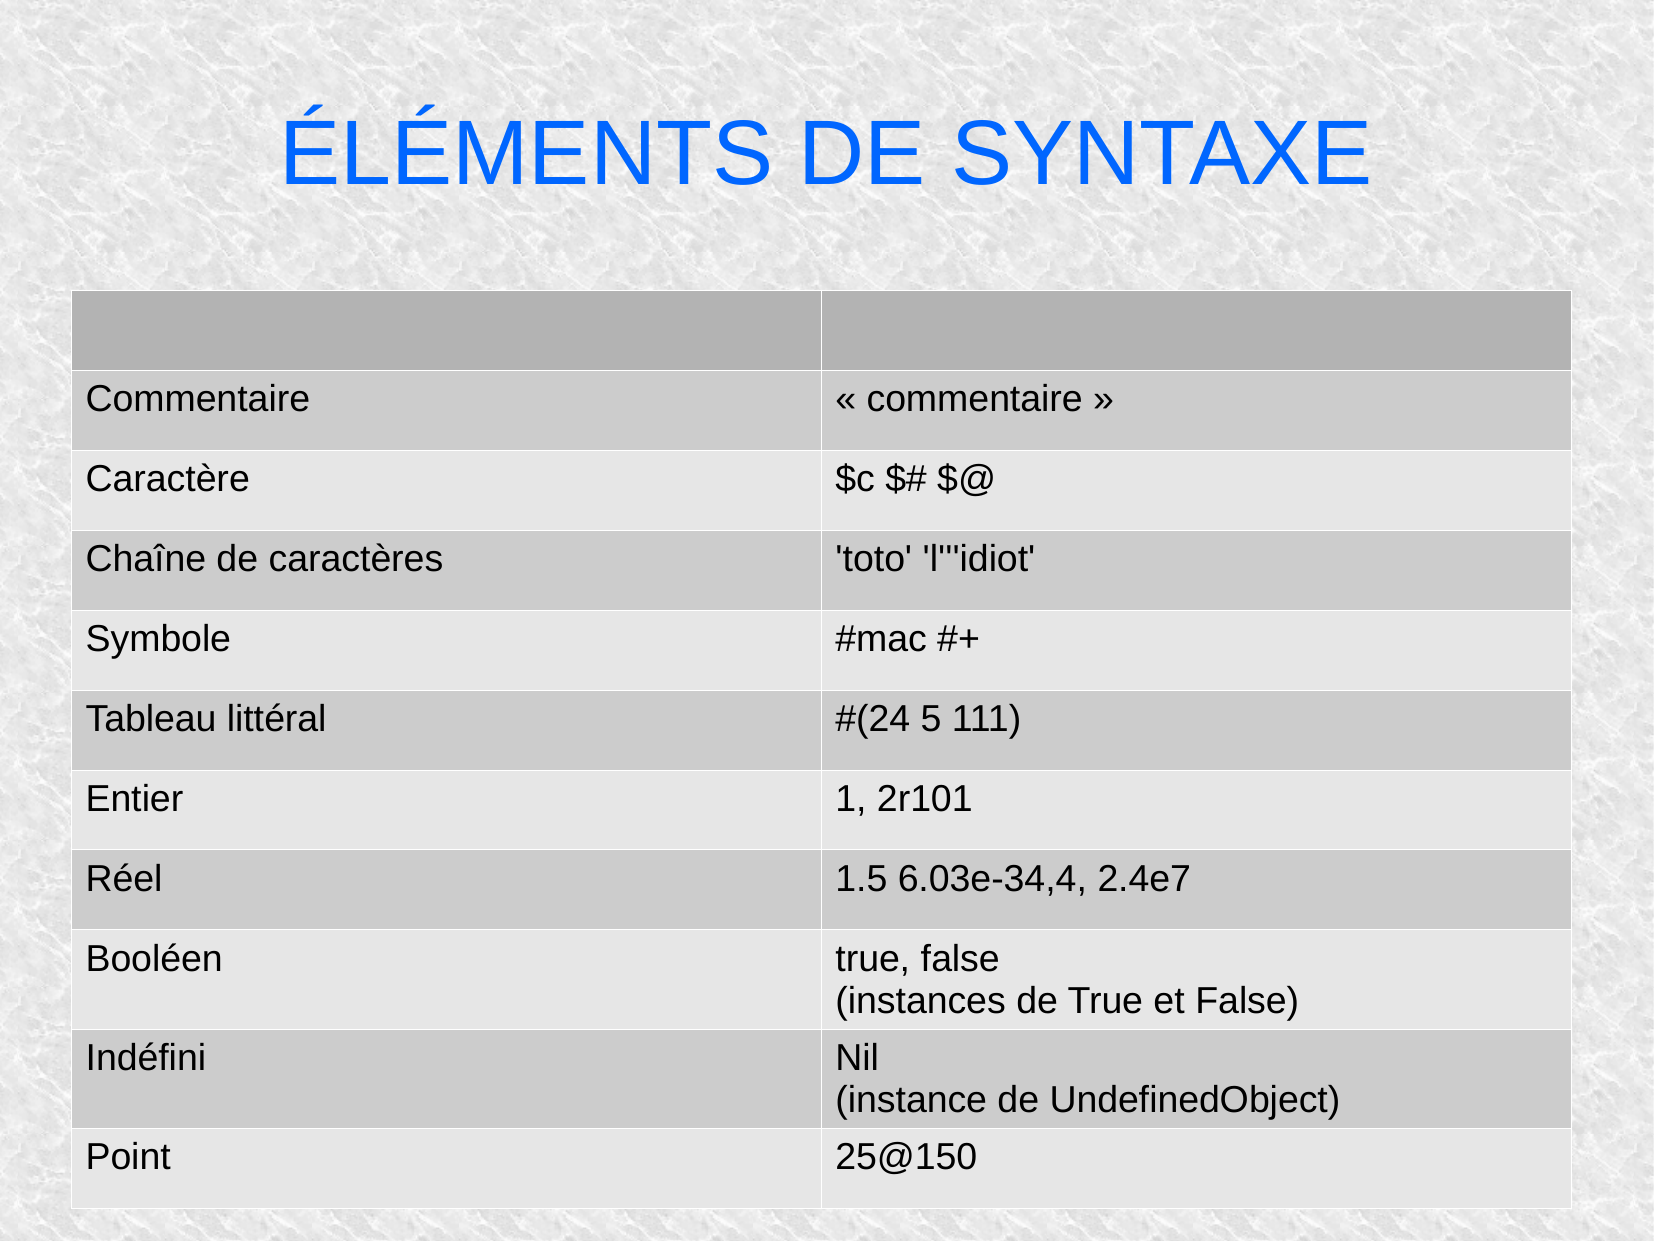

# ÉLÉMENTS DE SYNTAXE
| | |
| --- | --- |
| Commentaire | « commentaire » |
| Caractère | $c $# $@ |
| Chaîne de caractères | 'toto' 'l'''idiot' |
| Symbole | #mac #+ |
| Tableau littéral | #(24 5 111) |
| Entier | 1, 2r101 |
| Réel | 1.5 6.03e-34,4, 2.4e7 |
| Booléen | true, false (instances de True et False) |
| Indéfini | Nil (instance de UndefinedObject) |
| Point | 25@150 |